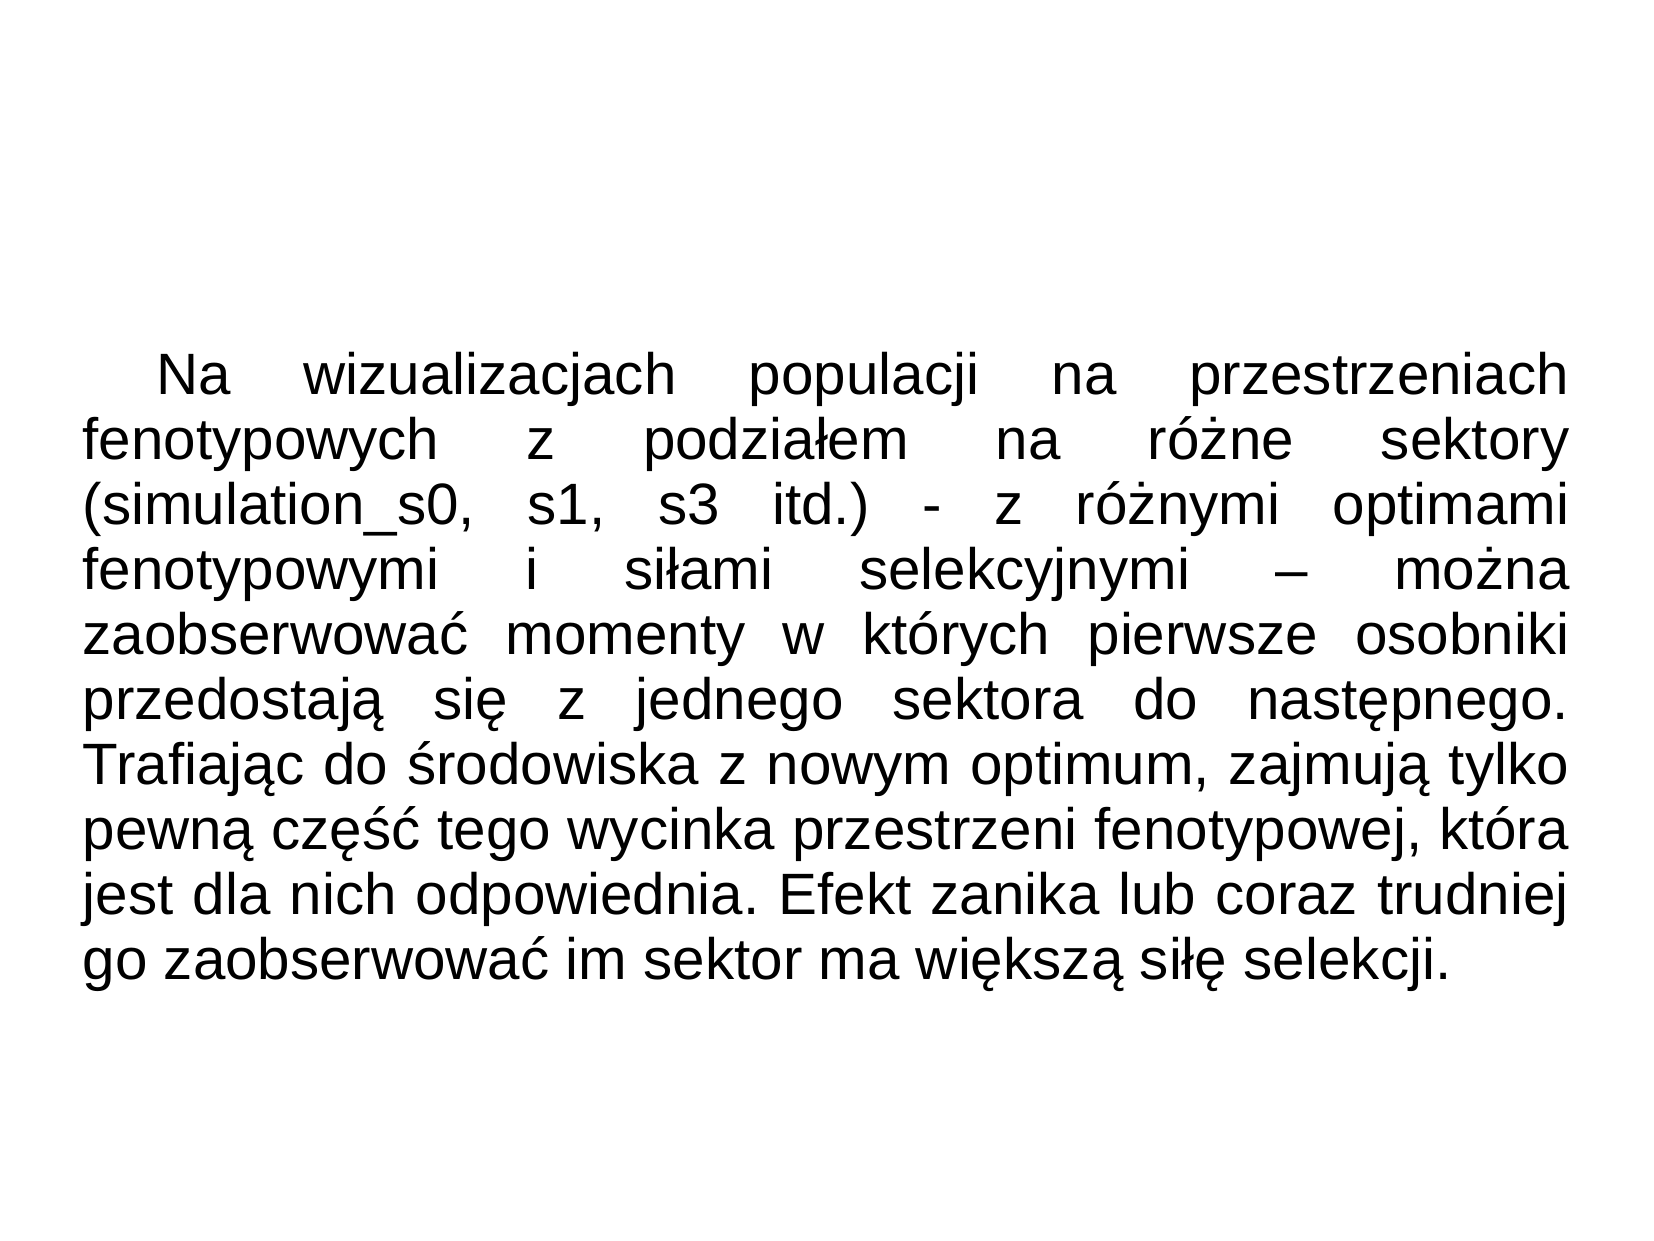

#
	Na wizualizacjach populacji na przestrzeniach fenotypowych z podziałem na różne sektory (simulation_s0, s1, s3 itd.) - z różnymi optimami fenotypowymi i siłami selekcyjnymi – można zaobserwować momenty w których pierwsze osobniki przedostają się z jednego sektora do następnego. Trafiając do środowiska z nowym optimum, zajmują tylko pewną część tego wycinka przestrzeni fenotypowej, która jest dla nich odpowiednia. Efekt zanika lub coraz trudniej go zaobserwować im sektor ma większą siłę selekcji.